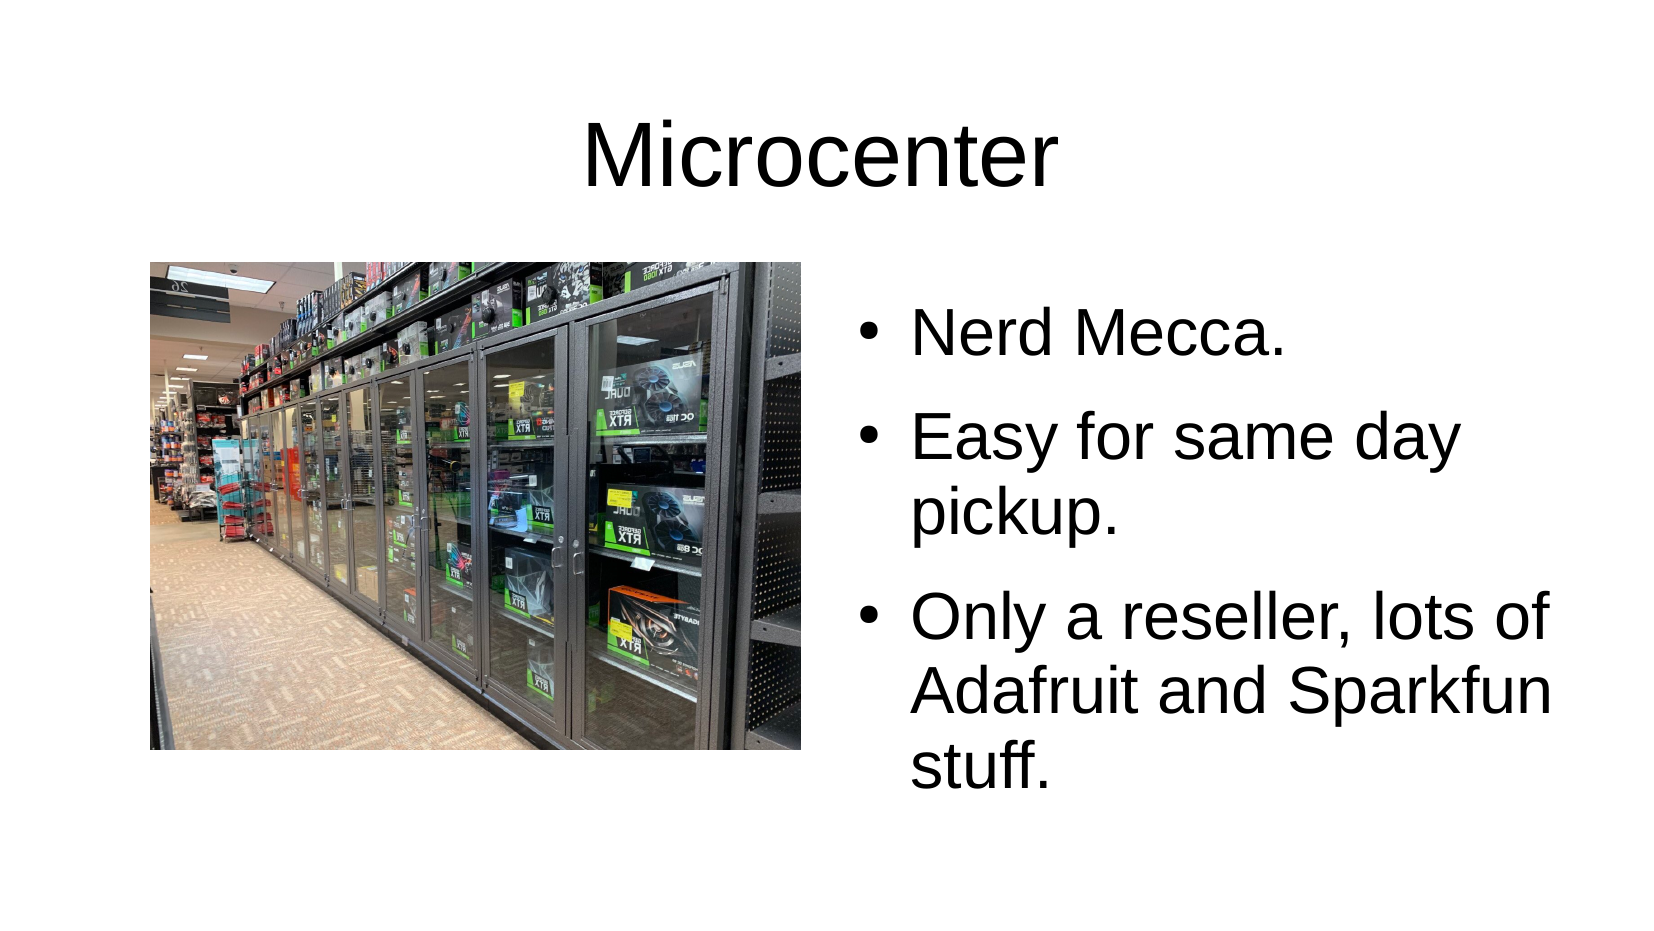

# Microcenter
Nerd Mecca.
Easy for same day pickup.
Only a reseller, lots of Adafruit and Sparkfun stuff.